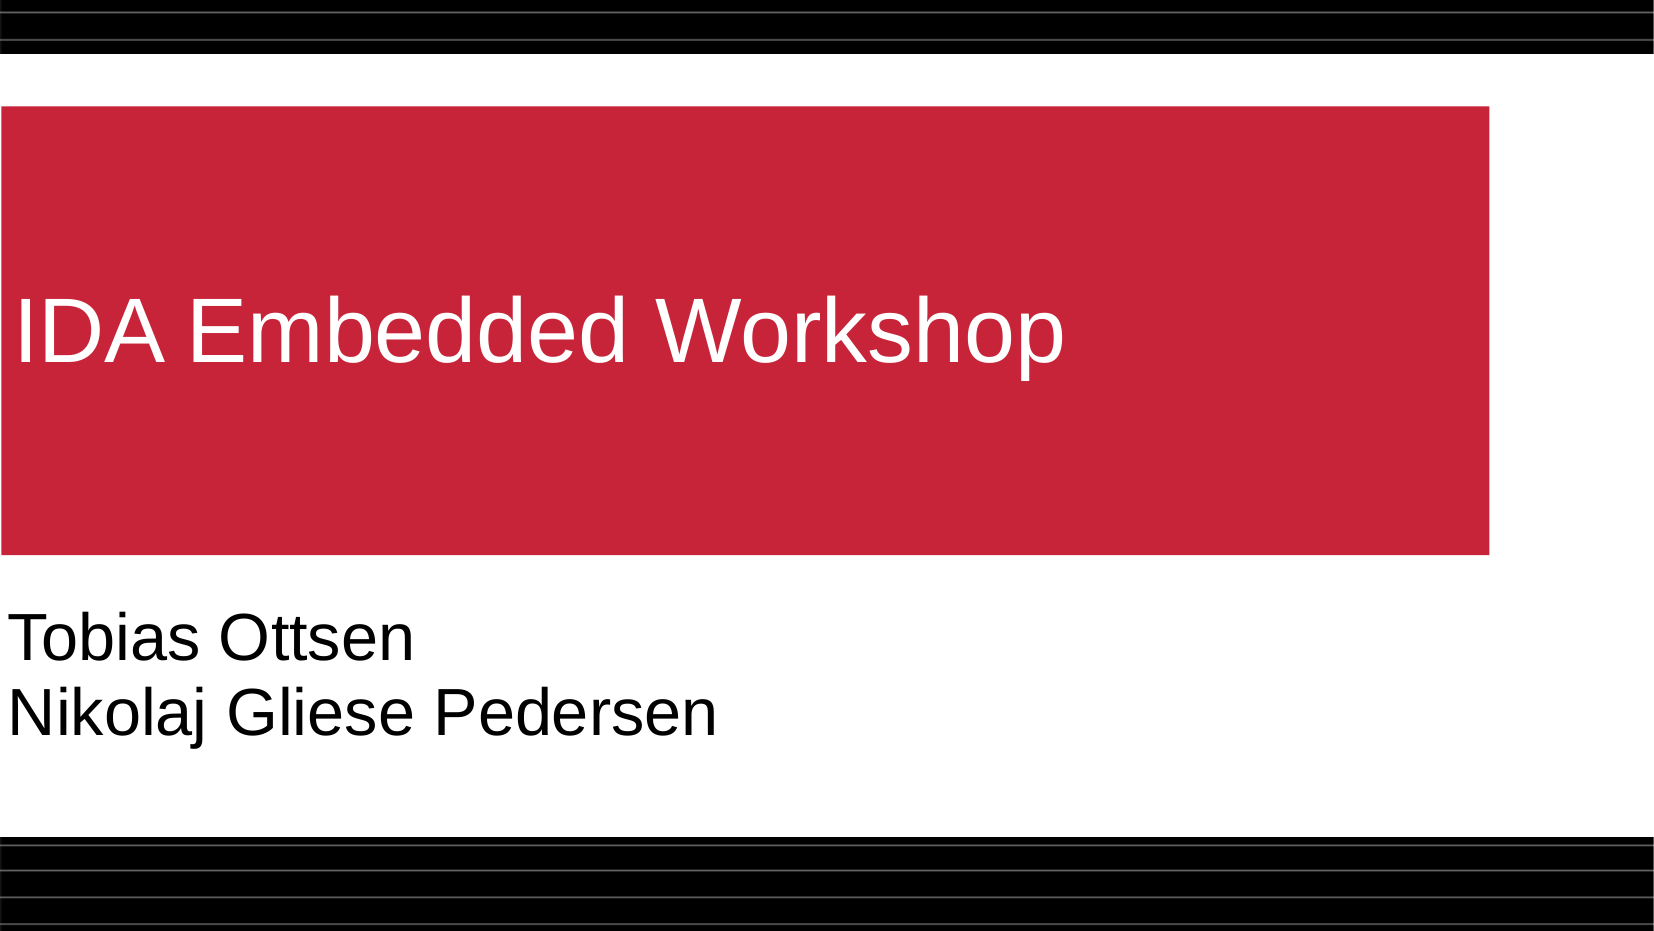

# IDA Embedded Workshop
Tobias Ottsen
Nikolaj Gliese Pedersen